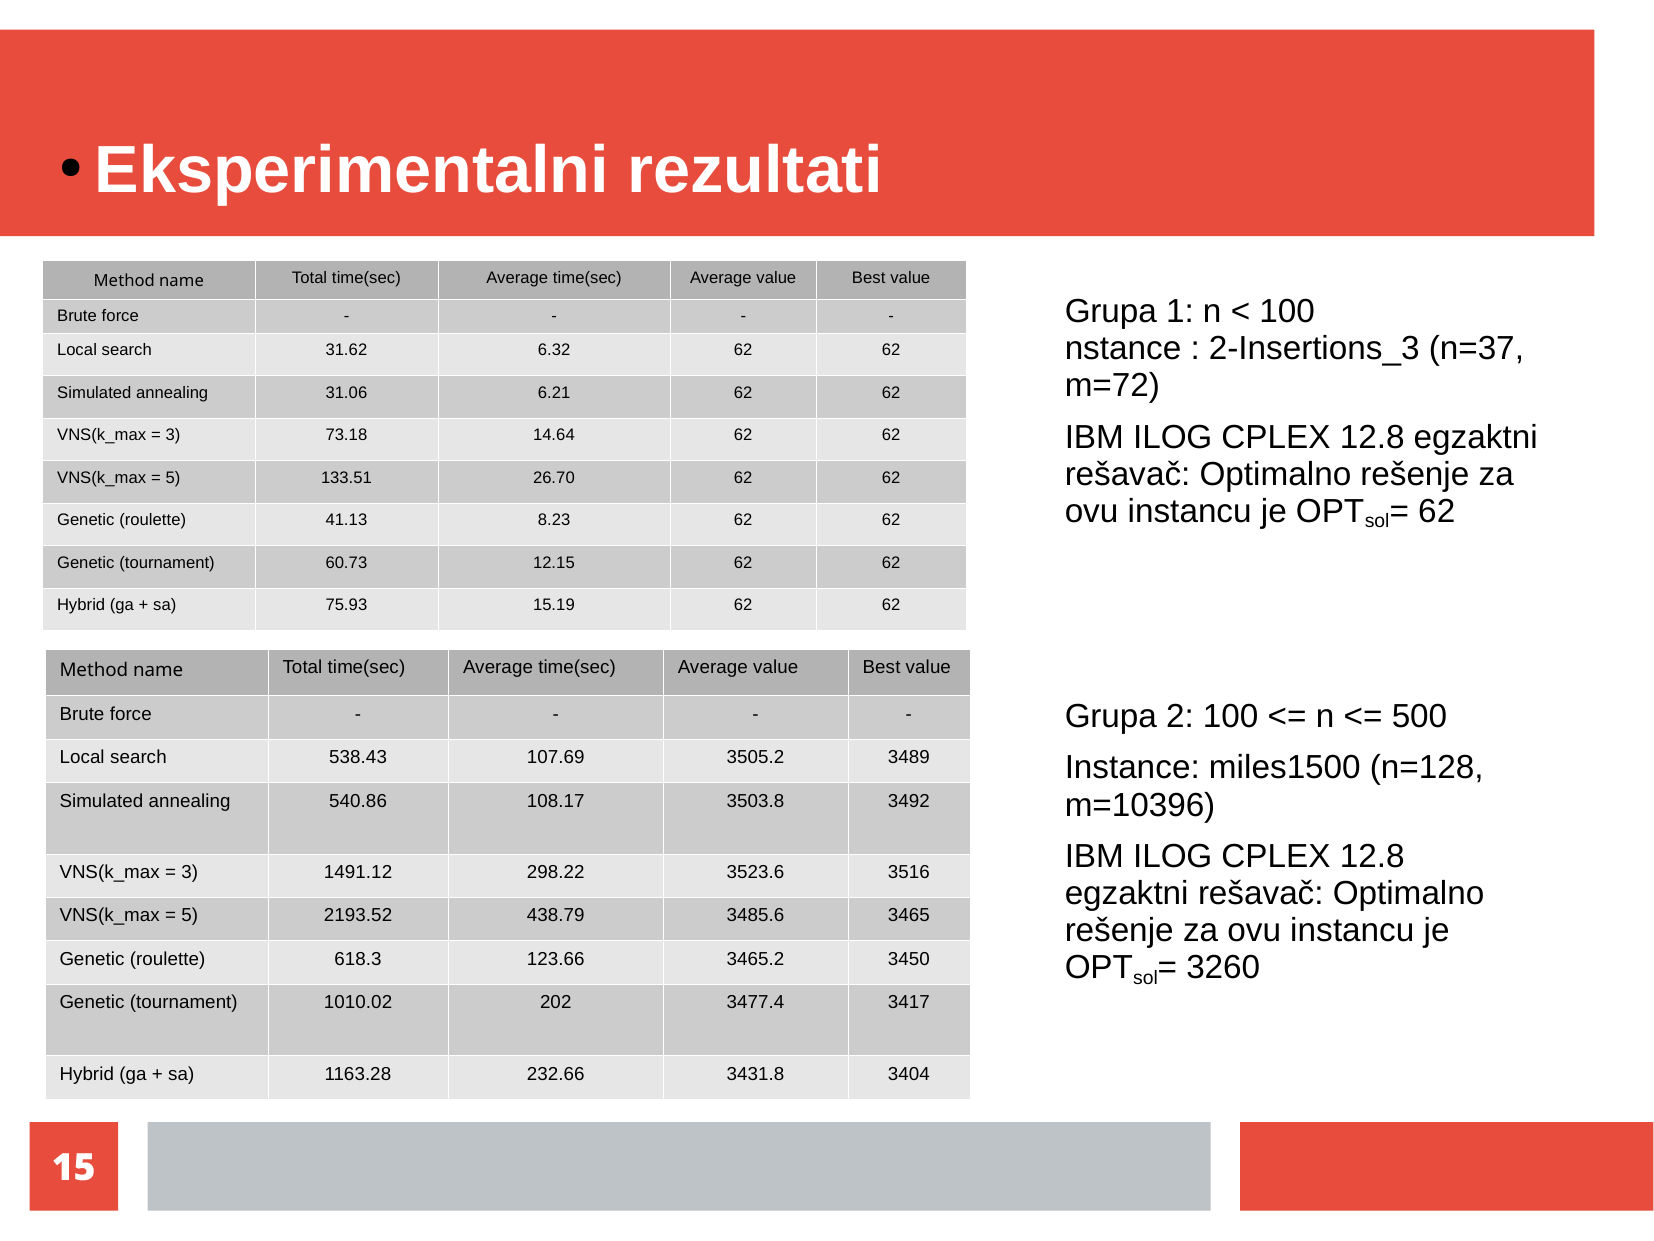

# Eksperimentalni rezultati
| Method name | Total time(sec) | Average time(sec) | Average value | Best value |
| --- | --- | --- | --- | --- |
| Brute force | - | - | - | - |
| Local search | 31.62 | 6.32 | 62 | 62 |
| Simulated annealing | 31.06 | 6.21 | 62 | 62 |
| VNS(k\_max = 3) | 73.18 | 14.64 | 62 | 62 |
| VNS(k\_max = 5) | 133.51 | 26.70 | 62 | 62 |
| Genetic (roulette) | 41.13 | 8.23 | 62 | 62 |
| Genetic (tournament) | 60.73 | 12.15 | 62 | 62 |
| Hybrid (ga + sa) | 75.93 | 15.19 | 62 | 62 |
Grupa 1: n < 100
nstance : 2-Insertions_3 (n=37, m=72)
IBM ILOG CPLEX 12.8 egzaktni rešavač: Optimalno rešenje za ovu instancu je OPTsol= 62
| Method name | Total time(sec) | Average time(sec) | Average value | Best value |
| --- | --- | --- | --- | --- |
| Brute force | - | - | - | - |
| Local search | 538.43 | 107.69 | 3505.2 | 3489 |
| Simulated annealing | 540.86 | 108.17 | 3503.8 | 3492 |
| VNS(k\_max = 3) | 1491.12 | 298.22 | 3523.6 | 3516 |
| VNS(k\_max = 5) | 2193.52 | 438.79 | 3485.6 | 3465 |
| Genetic (roulette) | 618.3 | 123.66 | 3465.2 | 3450 |
| Genetic (tournament) | 1010.02 | 202 | 3477.4 | 3417 |
| Hybrid (ga + sa) | 1163.28 | 232.66 | 3431.8 | 3404 |
Grupa 2: 100 <= n <= 500
Instance: miles1500 (n=128, m=10396)
IBM ILOG CPLEX 12.8 egzaktni rešavač: Optimalno rešenje za ovu instancu je OPTsol= 3260
15